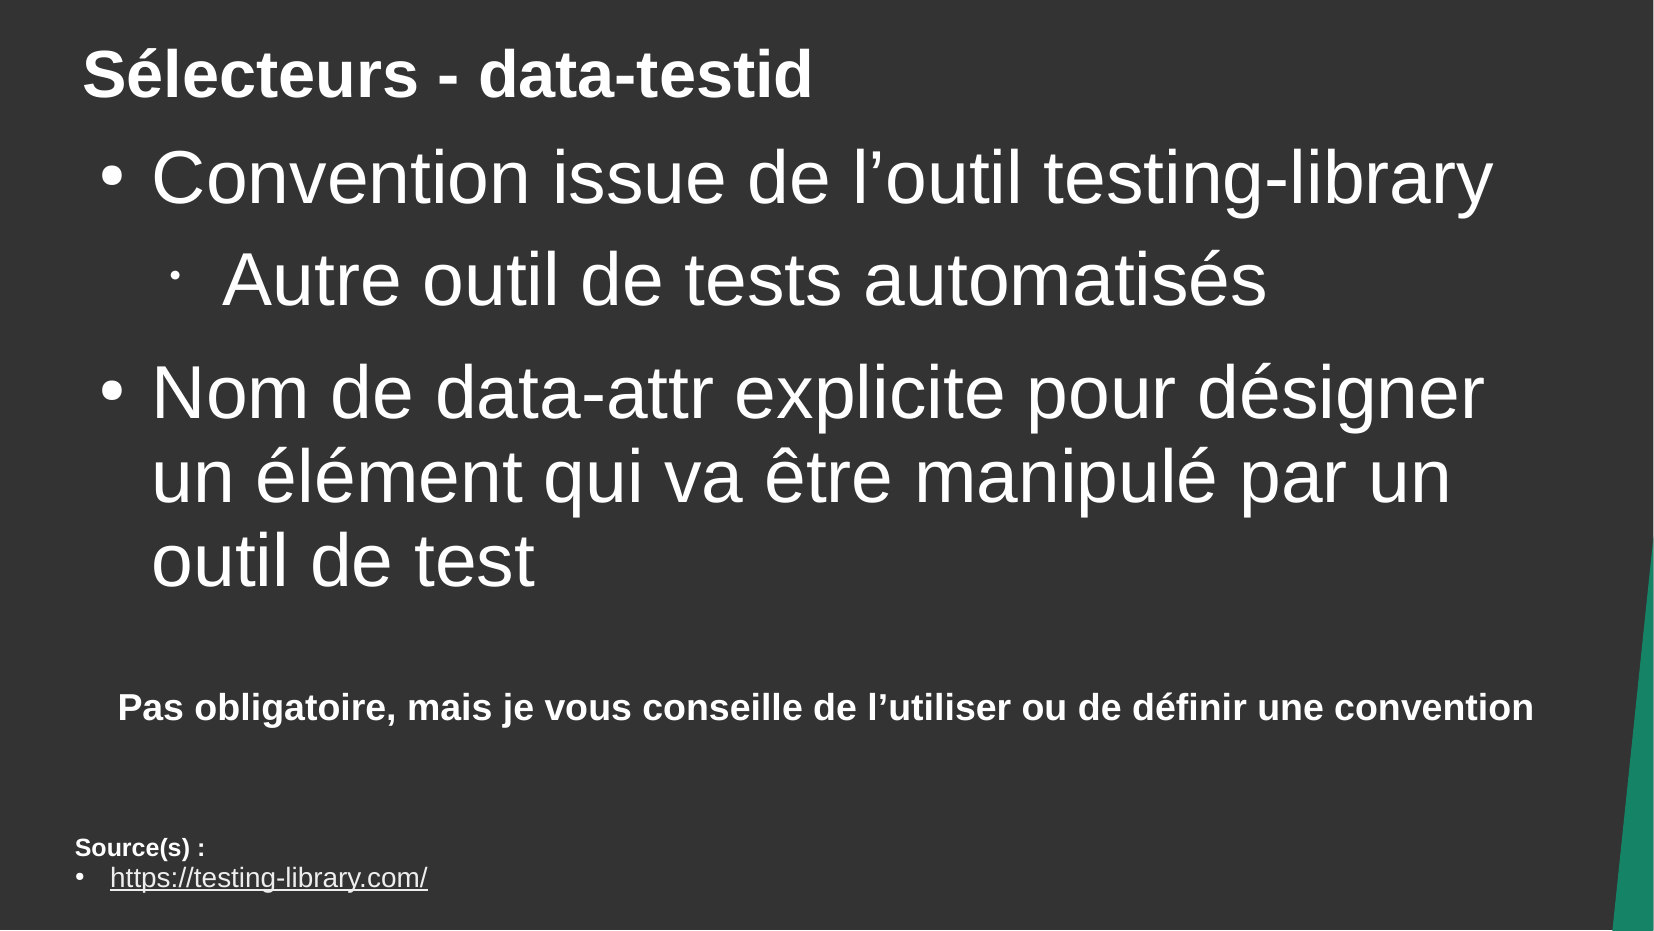

# Sélecteurs - data-testid
Convention issue de l’outil testing-library
Autre outil de tests automatisés
Nom de data-attr explicite pour désigner un élément qui va être manipulé par un outil de test
Pas obligatoire, mais je vous conseille de l’utiliser ou de définir une convention
Source(s) :
https://testing-library.com/